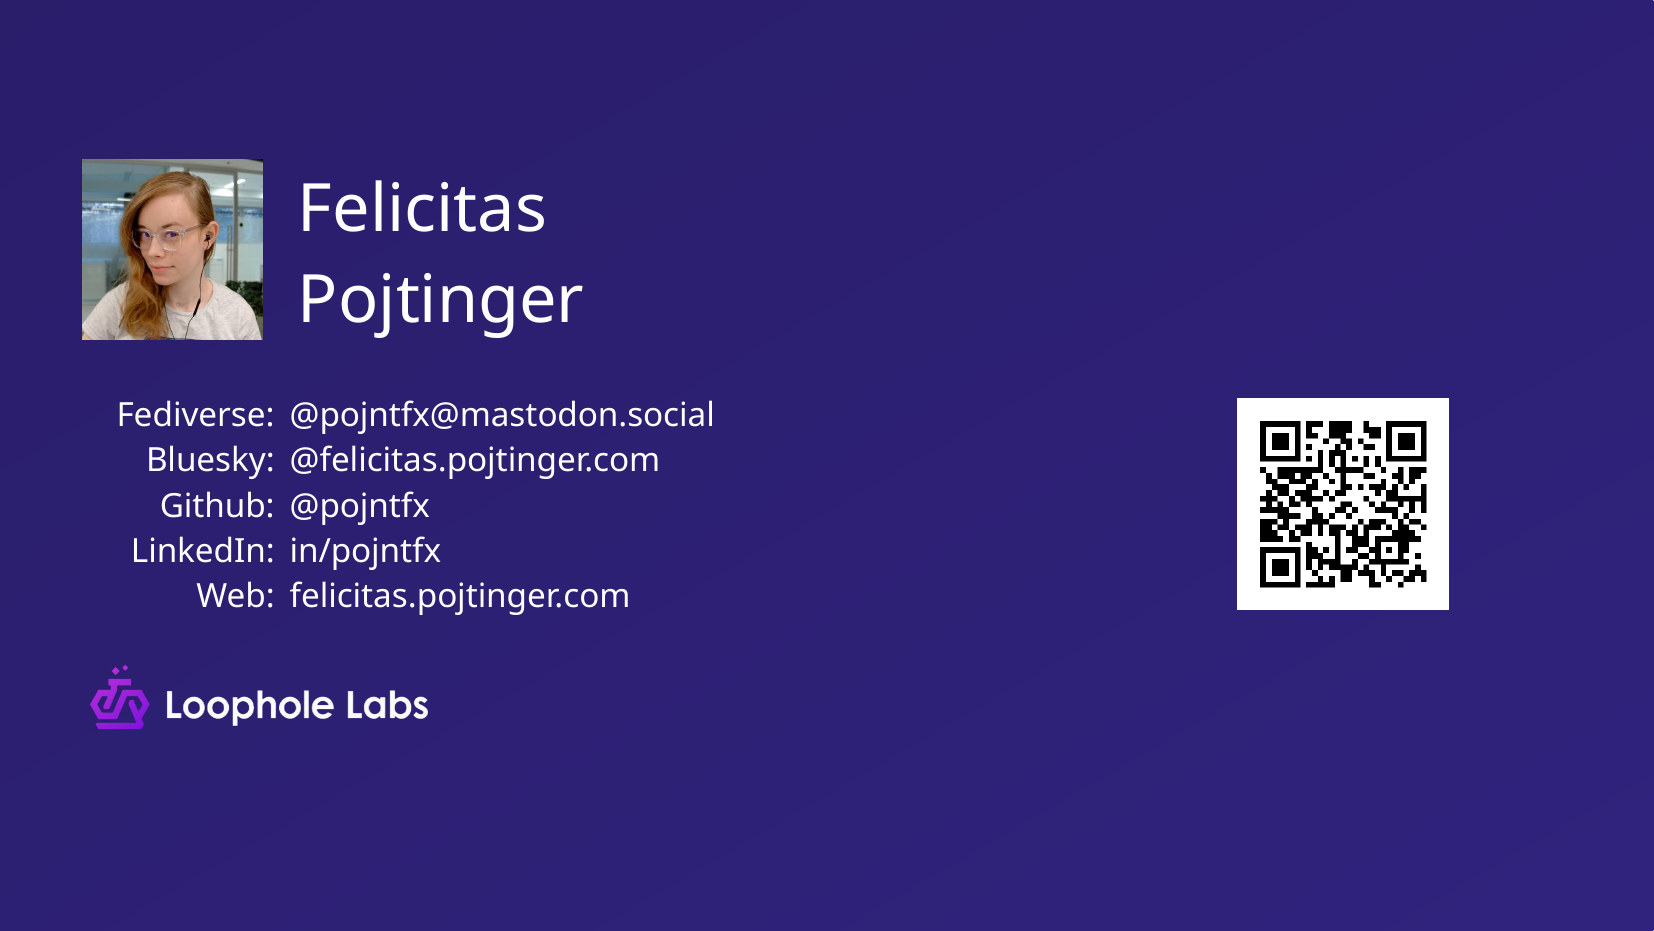

# Felicitas Pojtinger
@pojntfx@mastodon.social
@felicitas.pojtinger.com
@pojntfx
in/pojntfx
felicitas.pojtinger.com
Fediverse:
Bluesky:
Github:
LinkedIn:
Web: